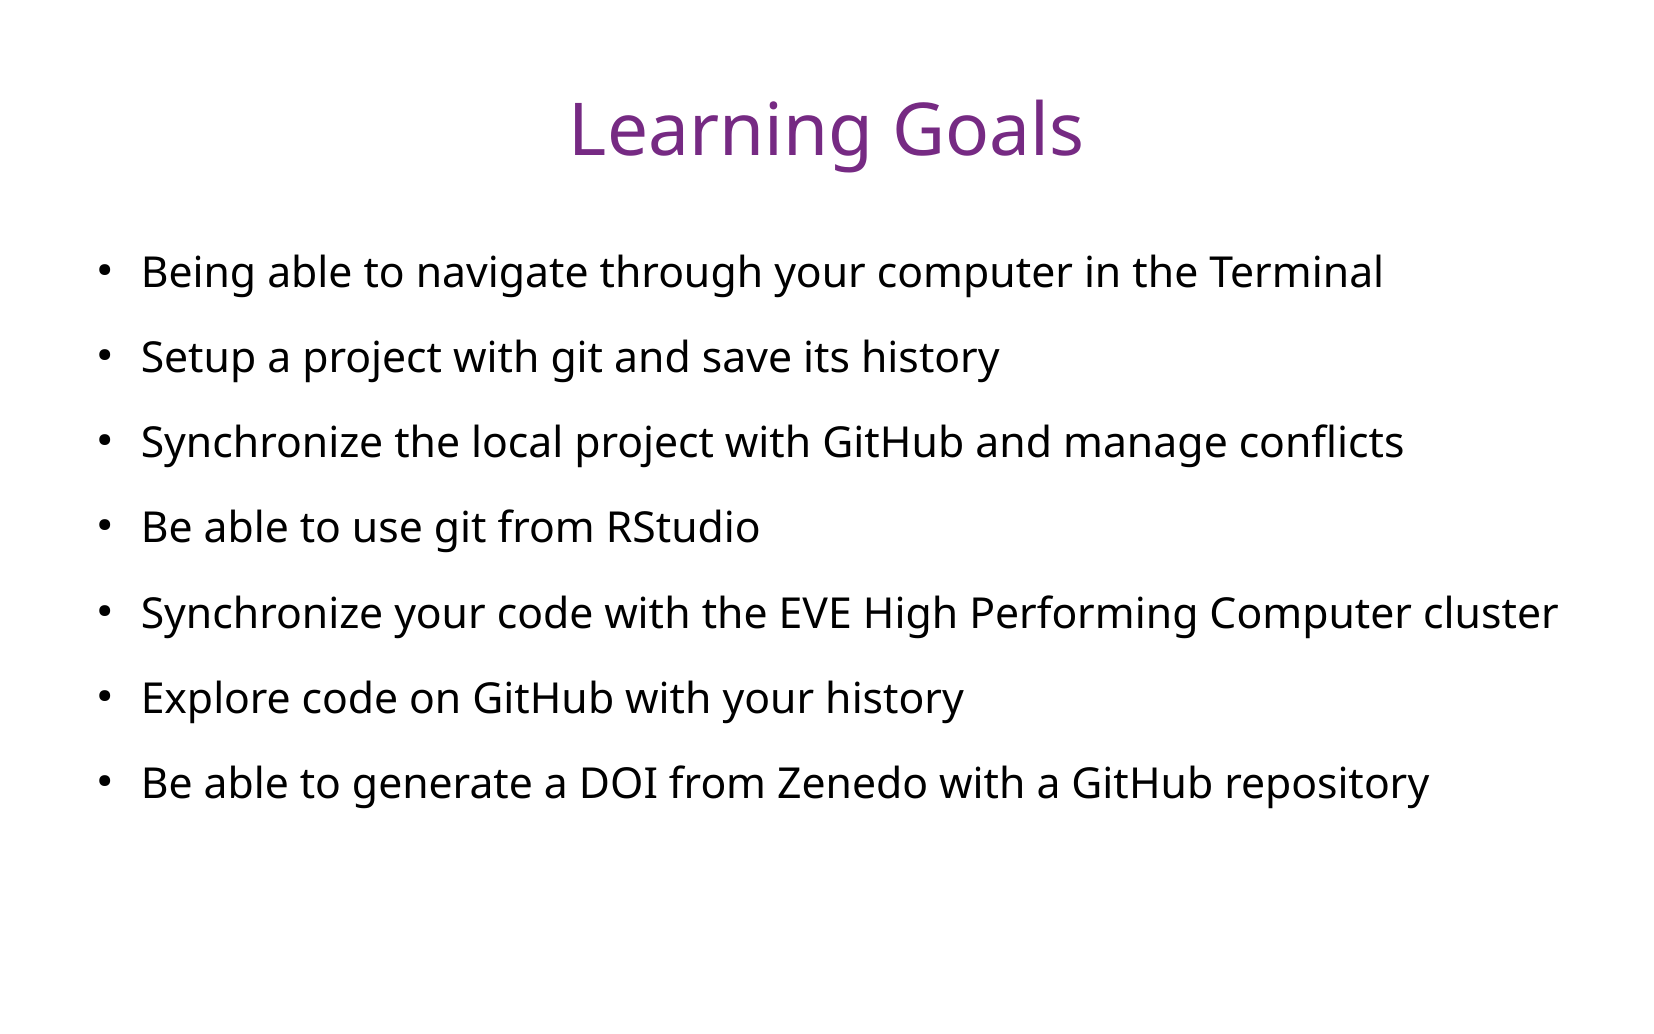

# Learning Goals
Being able to navigate through your computer in the Terminal
Setup a project with git and save its history
Synchronize the local project with GitHub and manage conflicts
Be able to use git from RStudio
Synchronize your code with the EVE High Performing Computer cluster
Explore code on GitHub with your history
Be able to generate a DOI from Zenedo with a GitHub repository